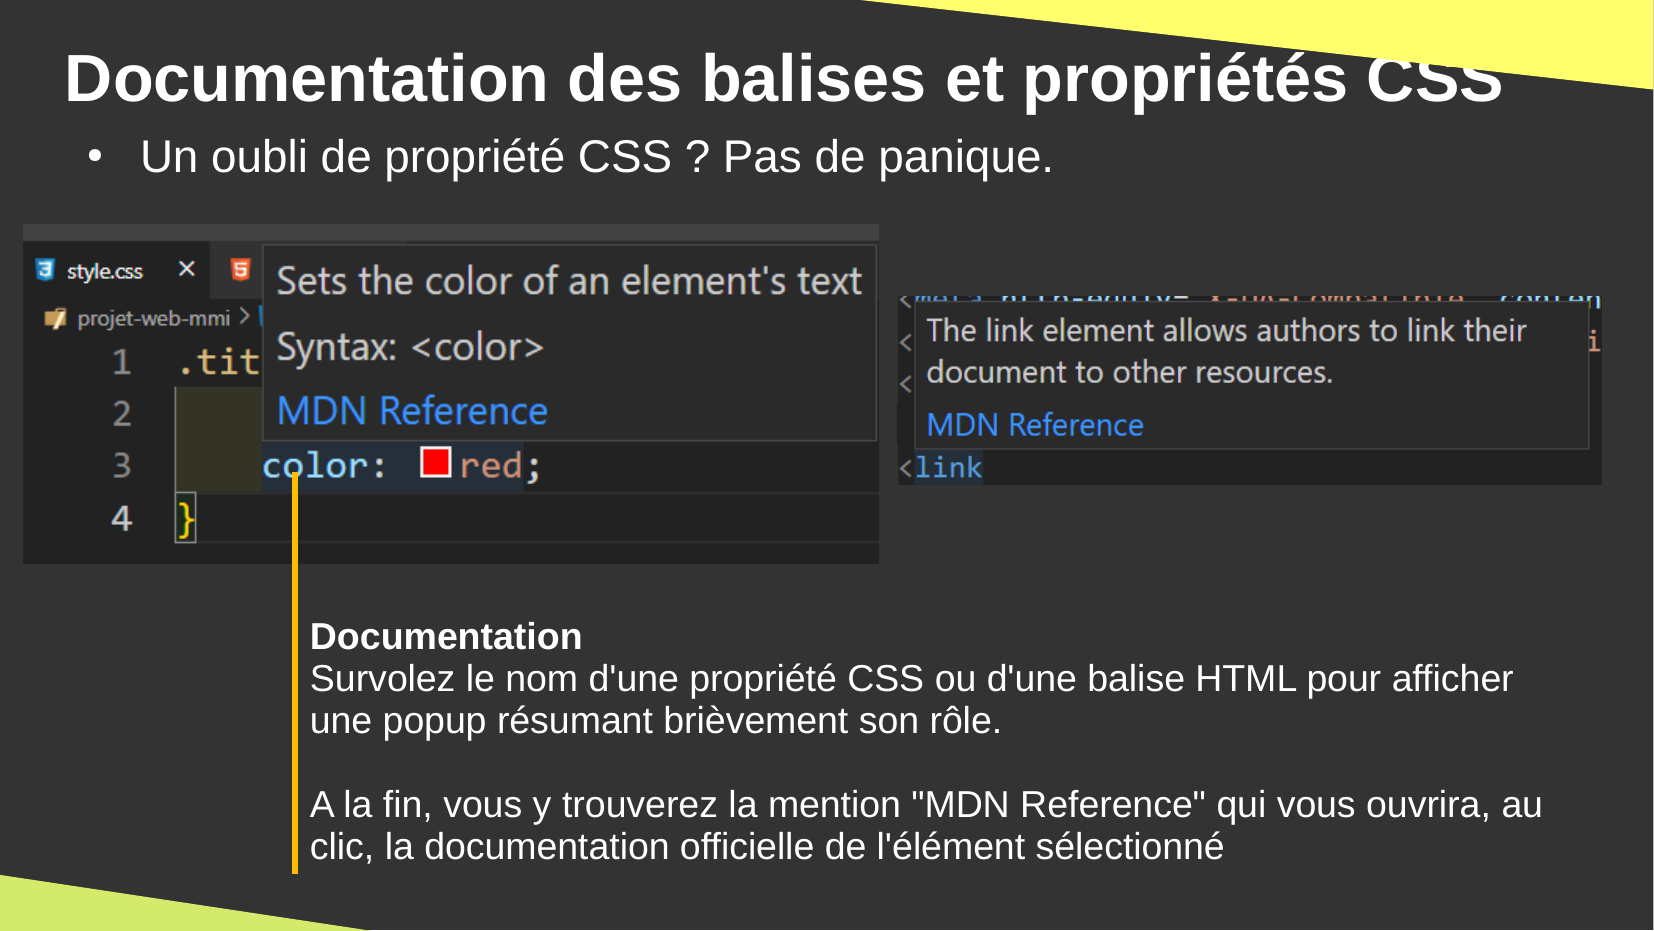

# Documentation des balises et propriétés CSS
Un oubli de propriété CSS ? Pas de panique.
Documentation
Survolez le nom d'une propriété CSS ou d'une balise HTML pour afficher une popup résumant brièvement son rôle.
A la fin, vous y trouverez la mention "MDN Reference" qui vous ouvrira, au clic, la documentation officielle de l'élément sélectionné